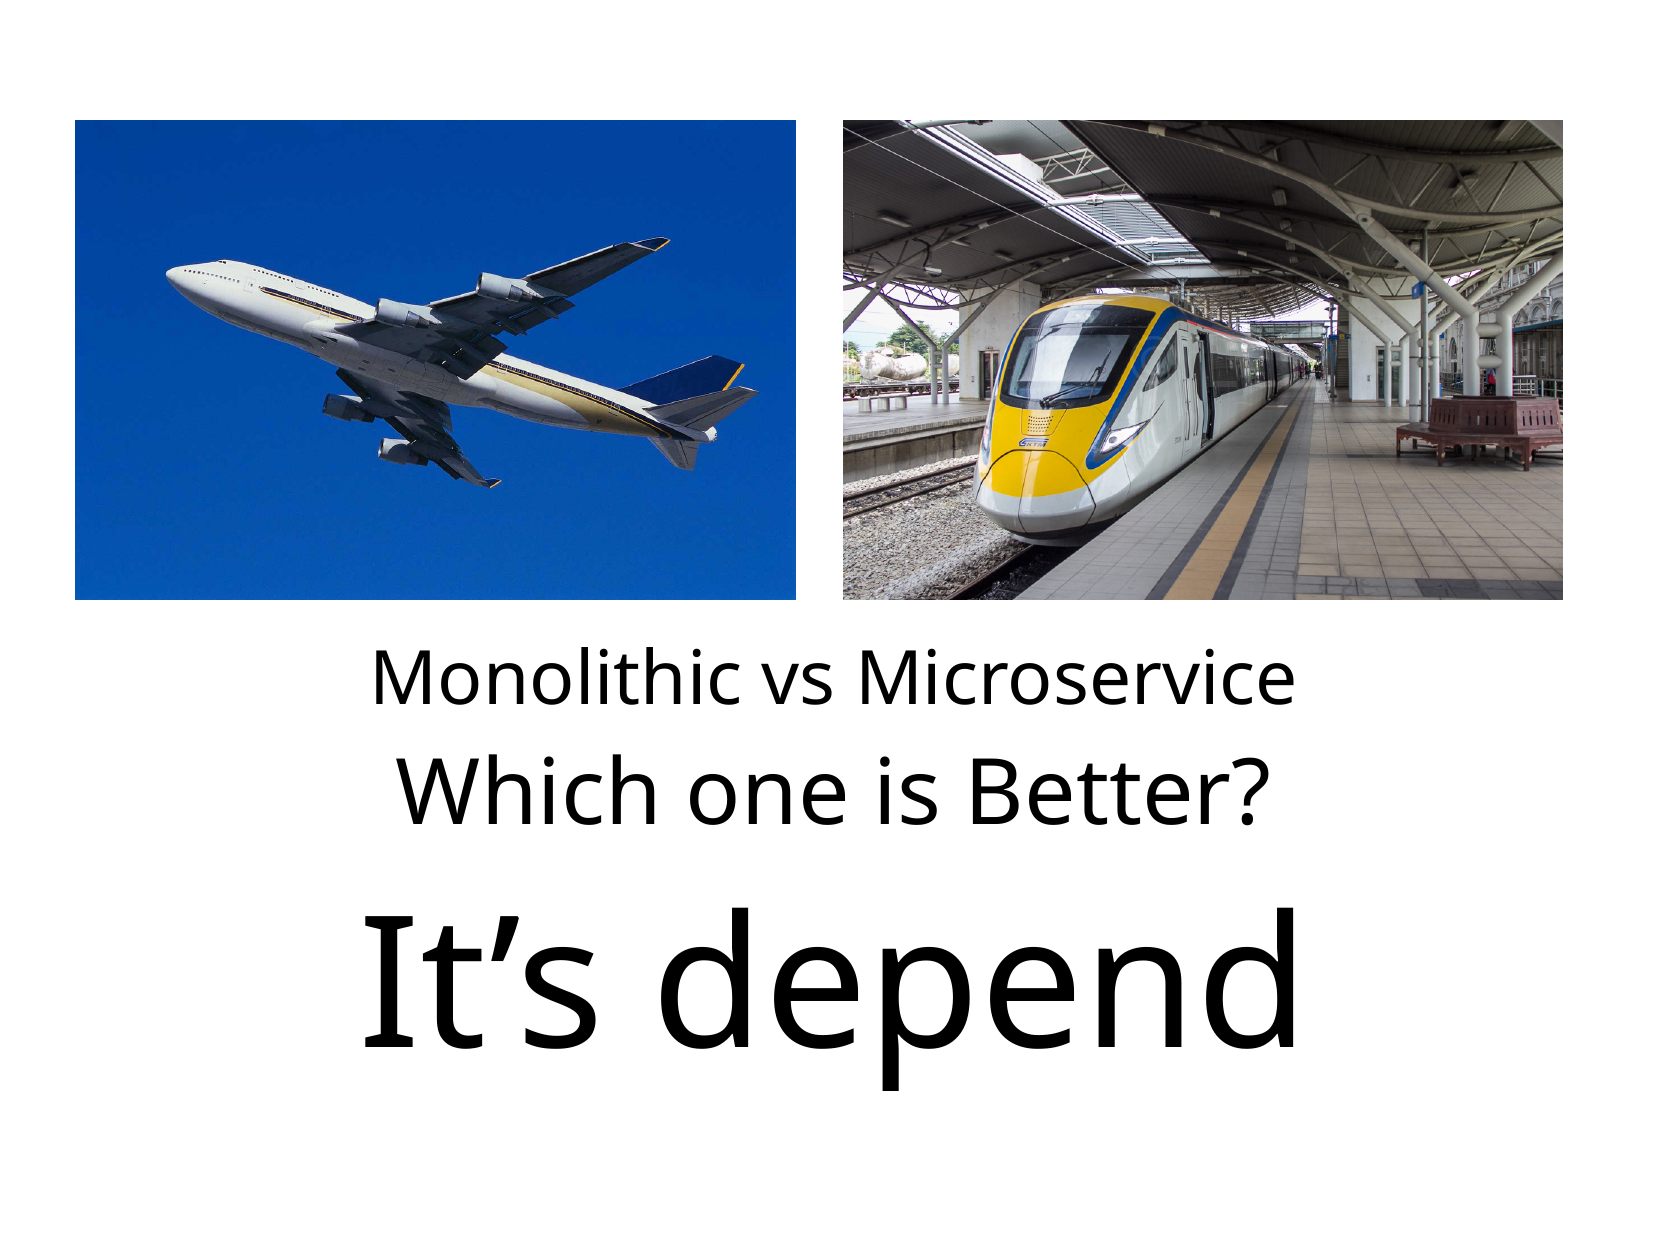

# Monolithic vs Microservice Which one is Better? It’s depend